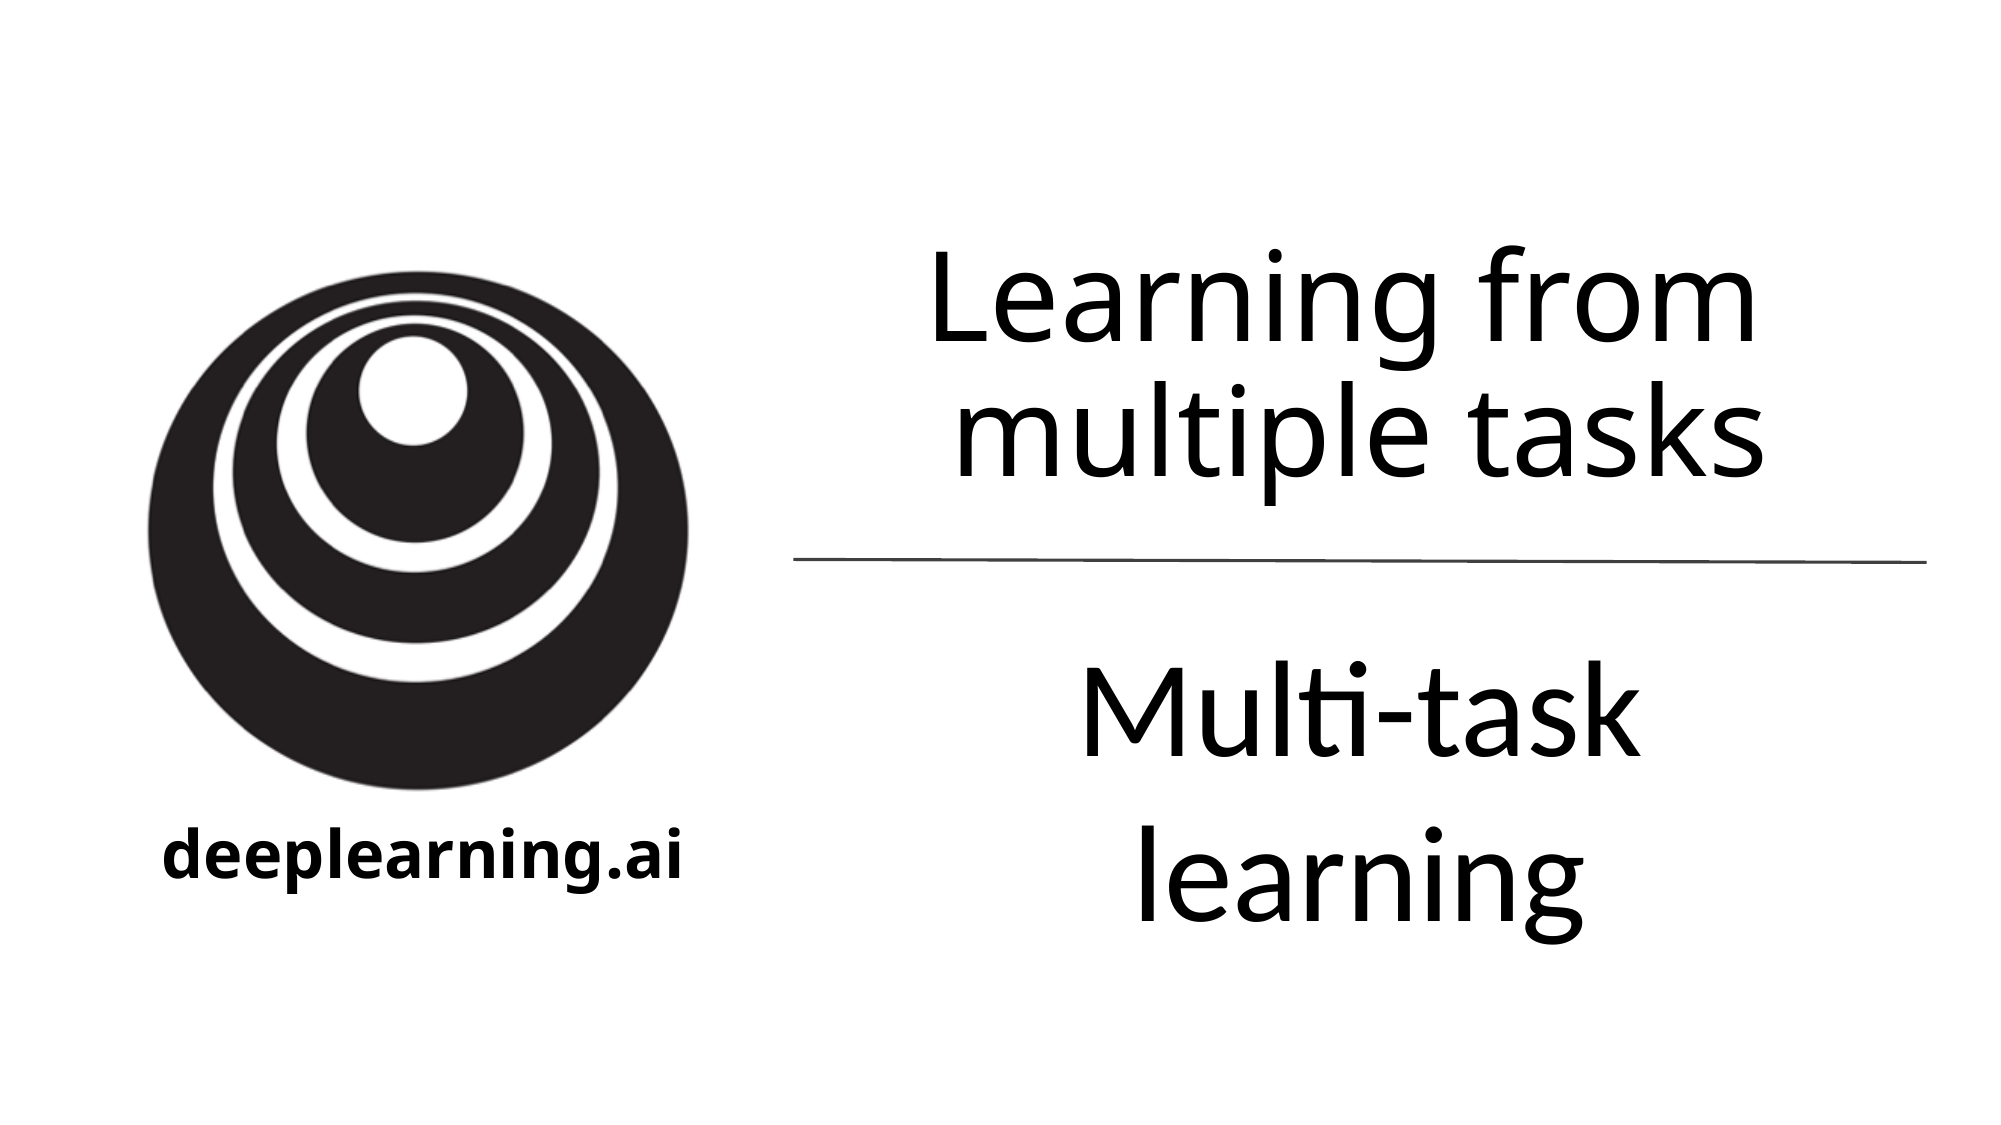

# Learning from multiple tasks
deeplearning.ai
Multi-task learning